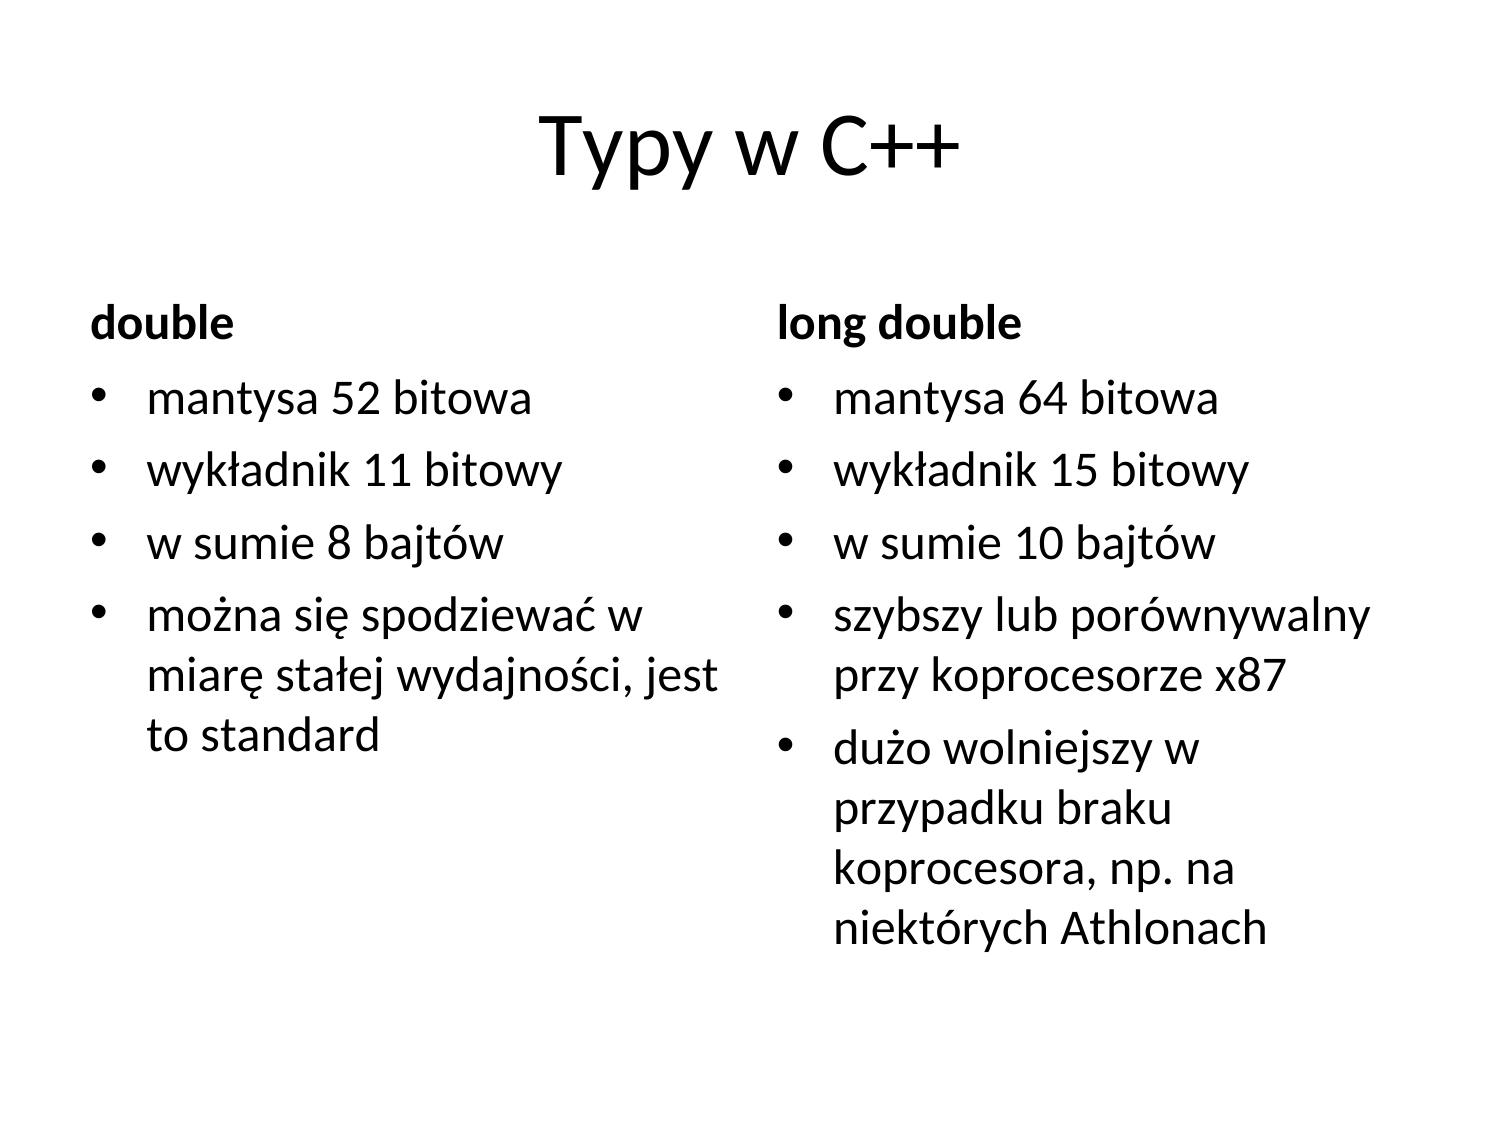

# Typy w C++
double
long double
mantysa 52 bitowa
wykładnik 11 bitowy
w sumie 8 bajtów
można się spodziewać w miarę stałej wydajności, jest to standard
mantysa 64 bitowa
wykładnik 15 bitowy
w sumie 10 bajtów
szybszy lub porównywalny przy koprocesorze x87
dużo wolniejszy w przypadku braku koprocesora, np. na niektórych Athlonach